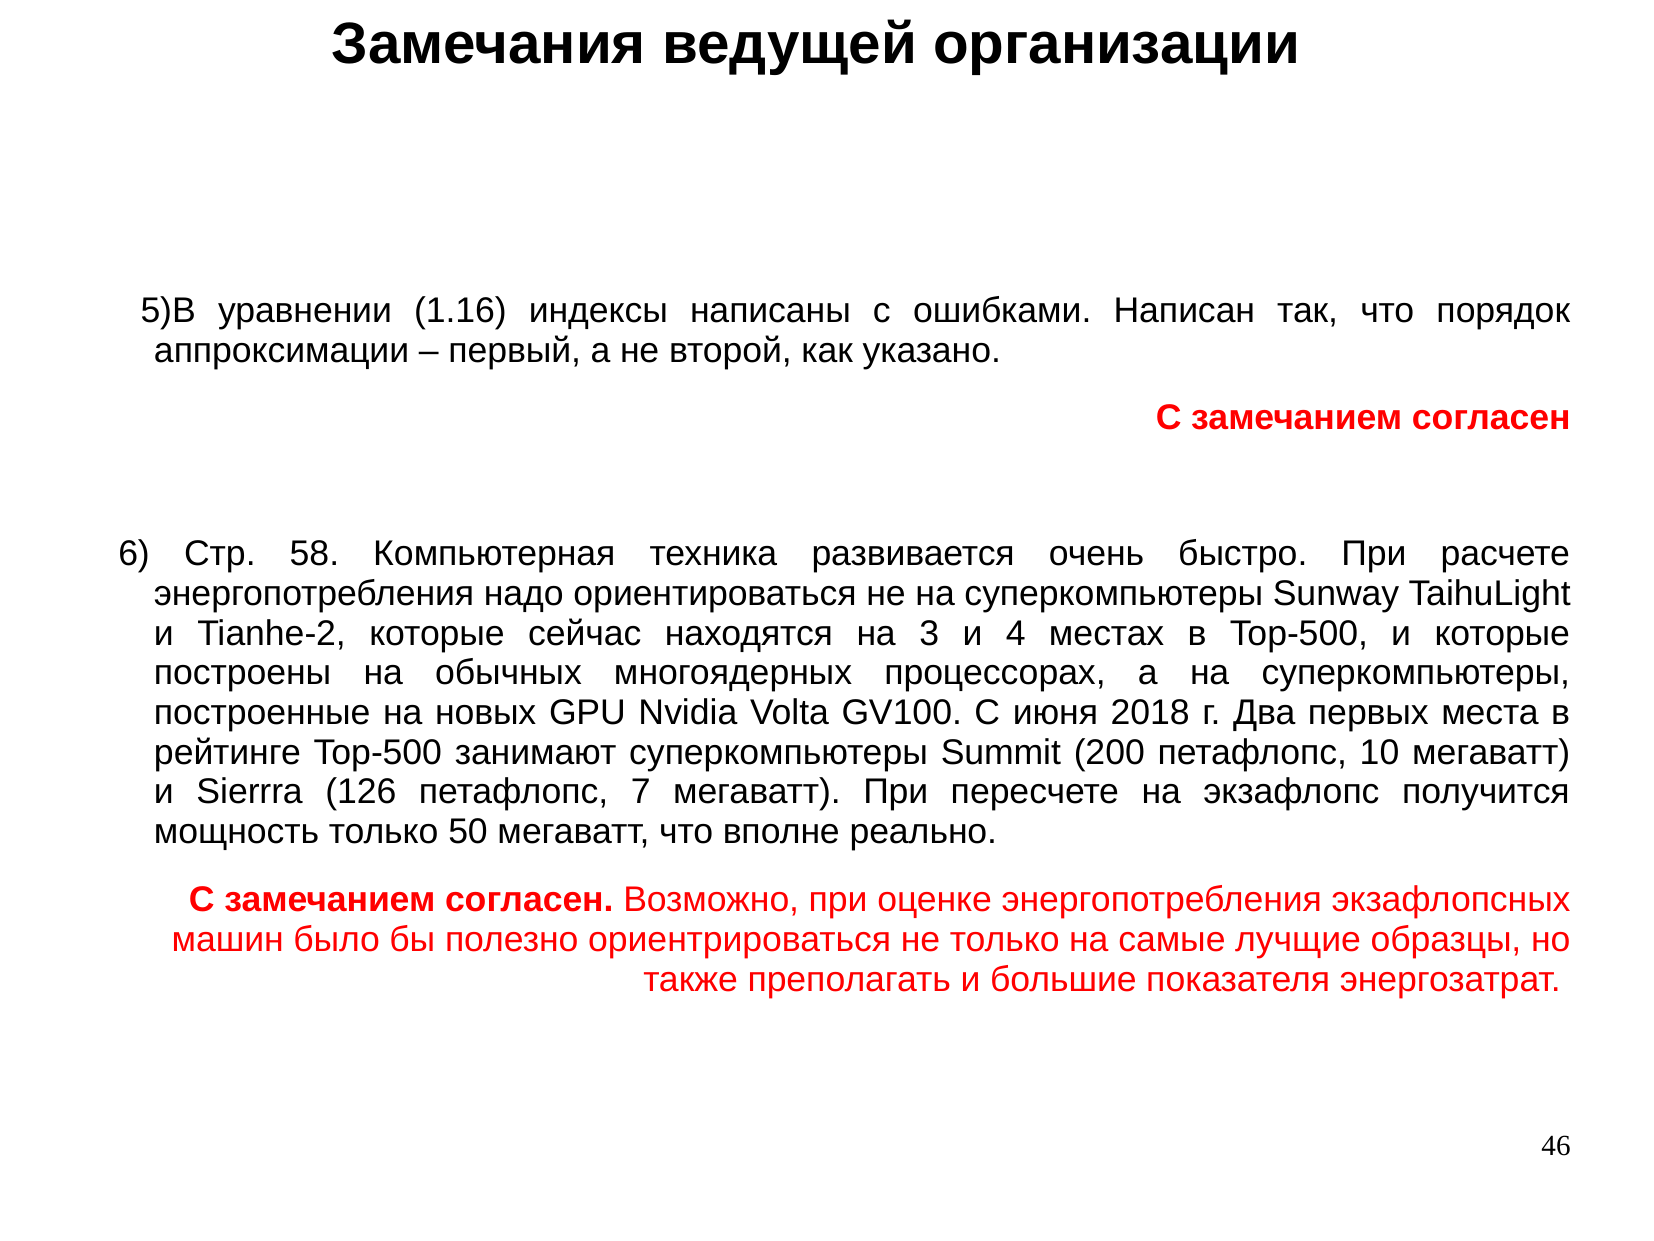

# Замечания ведущей организации
 5)В уравнении (1.16) индексы написаны с ошибками. Написан так, что порядок аппроксимации – первый, а не второй, как указано.
С замечанием согласен
6) Стр. 58. Компьютерная техника развивается очень быстро. При расчете энергопотребления надо ориентироваться не на суперкомпьютеры Sunway TaihuLight и Tianhe-2, которые сейчас находятся на 3 и 4 местах в Top-500, и которые построены на обычных многоядерных процессорах, а на суперкомпьютеры, построенные на новых GPU Nvidia Volta GV100. С июня 2018 г. Два первых места в рейтинге Top-500 занимают суперкомпьютеры Summit (200 петафлопс, 10 мегаватт) и Sierrra (126 петафлопс, 7 мегаватт). При пересчете на экзафлопс получится мощность только 50 мегаватт, что вполне реально.
С замечанием согласен. Возможно, при оценке энергопотребления экзафлопсных машин было бы полезно ориентрироваться не только на самые лучщие образцы, но также преполагать и большие показателя энергозатрат.
46